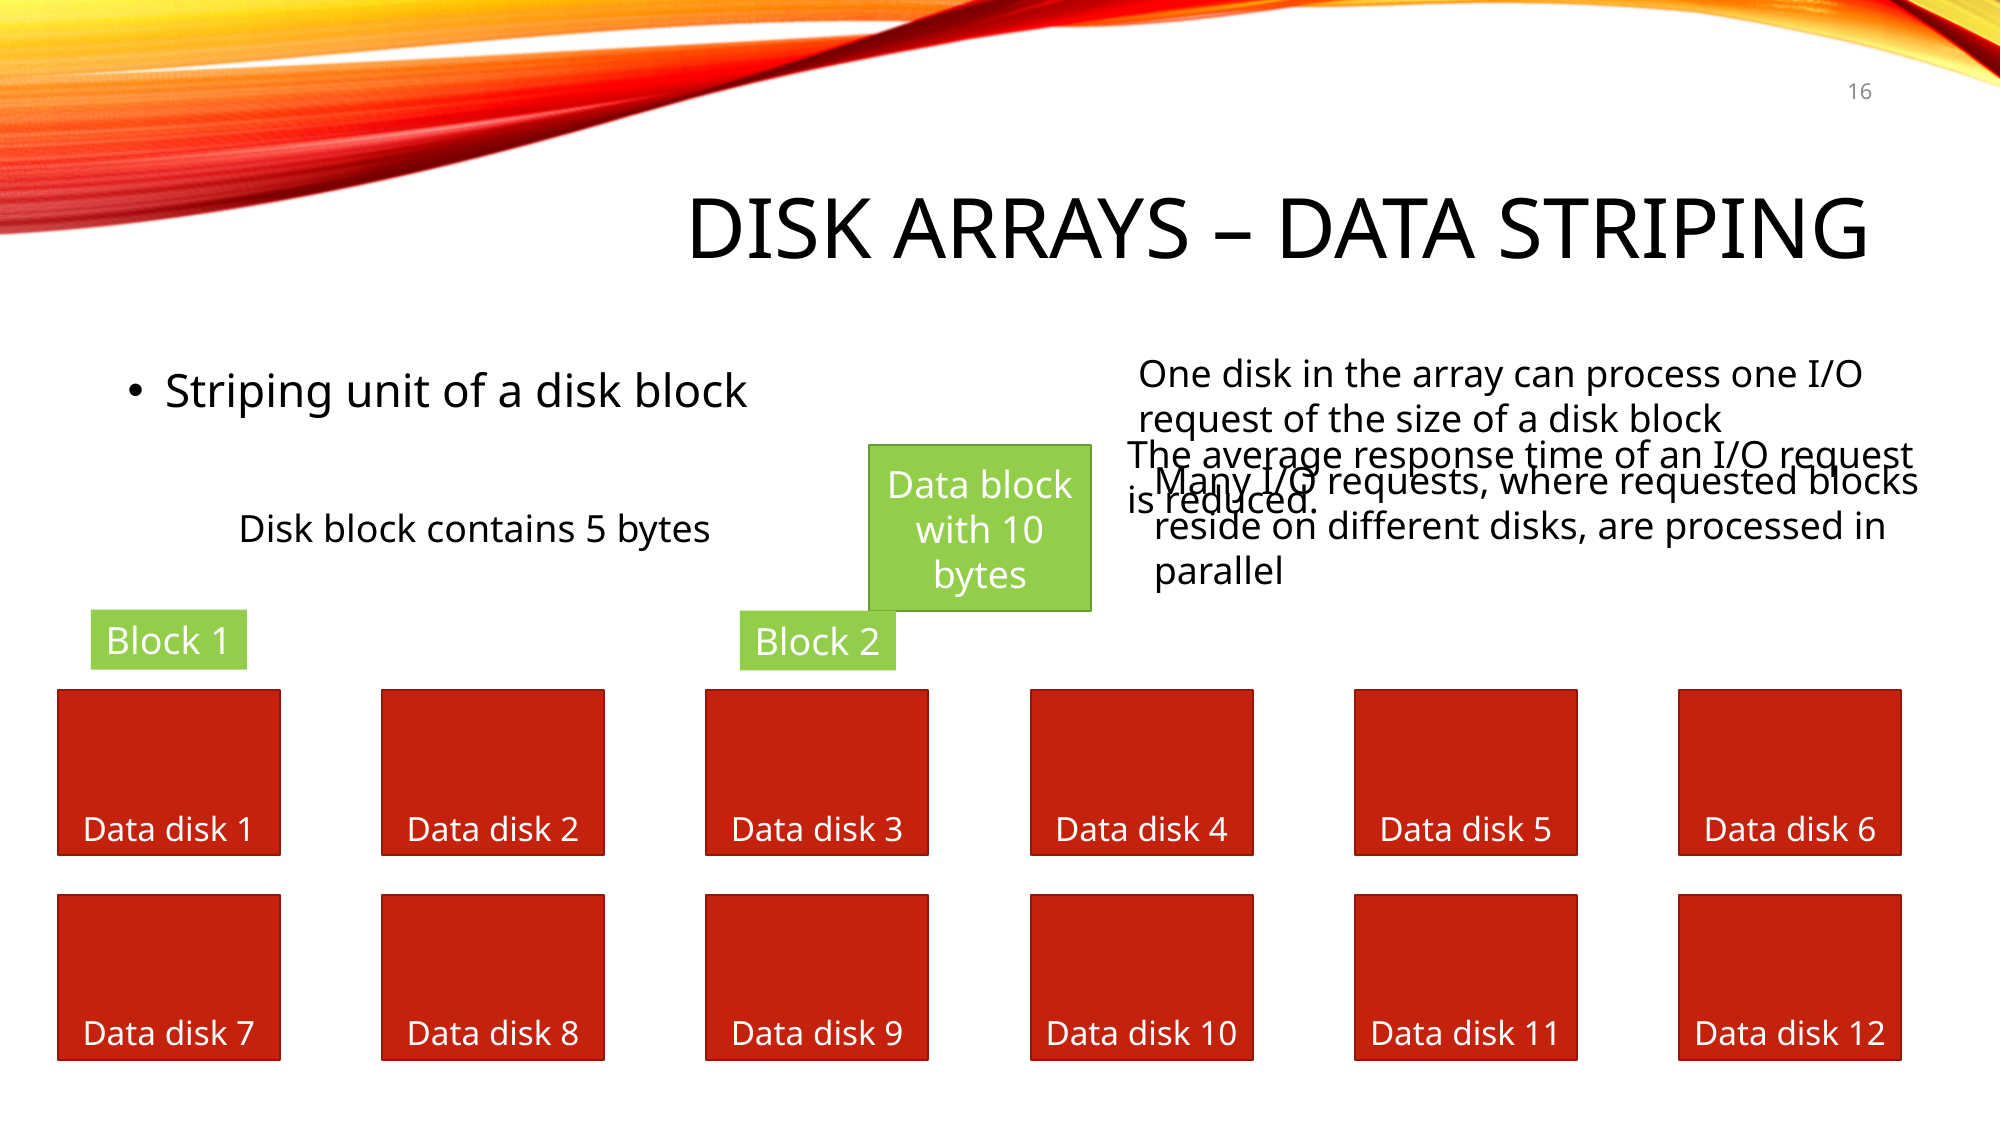

# Disk arrays – data striping
One disk in the array can process one I/O request of the size of a disk block
Striping unit of a disk block
The average response time of an I/O request is reduced.
Data block with 10 bytes
Many I/O requests, where requested blocks
reside on different disks, are processed in
parallel
Disk block contains 5 bytes
Block 1
Block 2
Data disk 1
Data disk 2
Data disk 3
Data disk 4
Data disk 5
Data disk 6
Data disk 7
Data disk 8
Data disk 9
Data disk 10
Data disk 11
Data disk 12